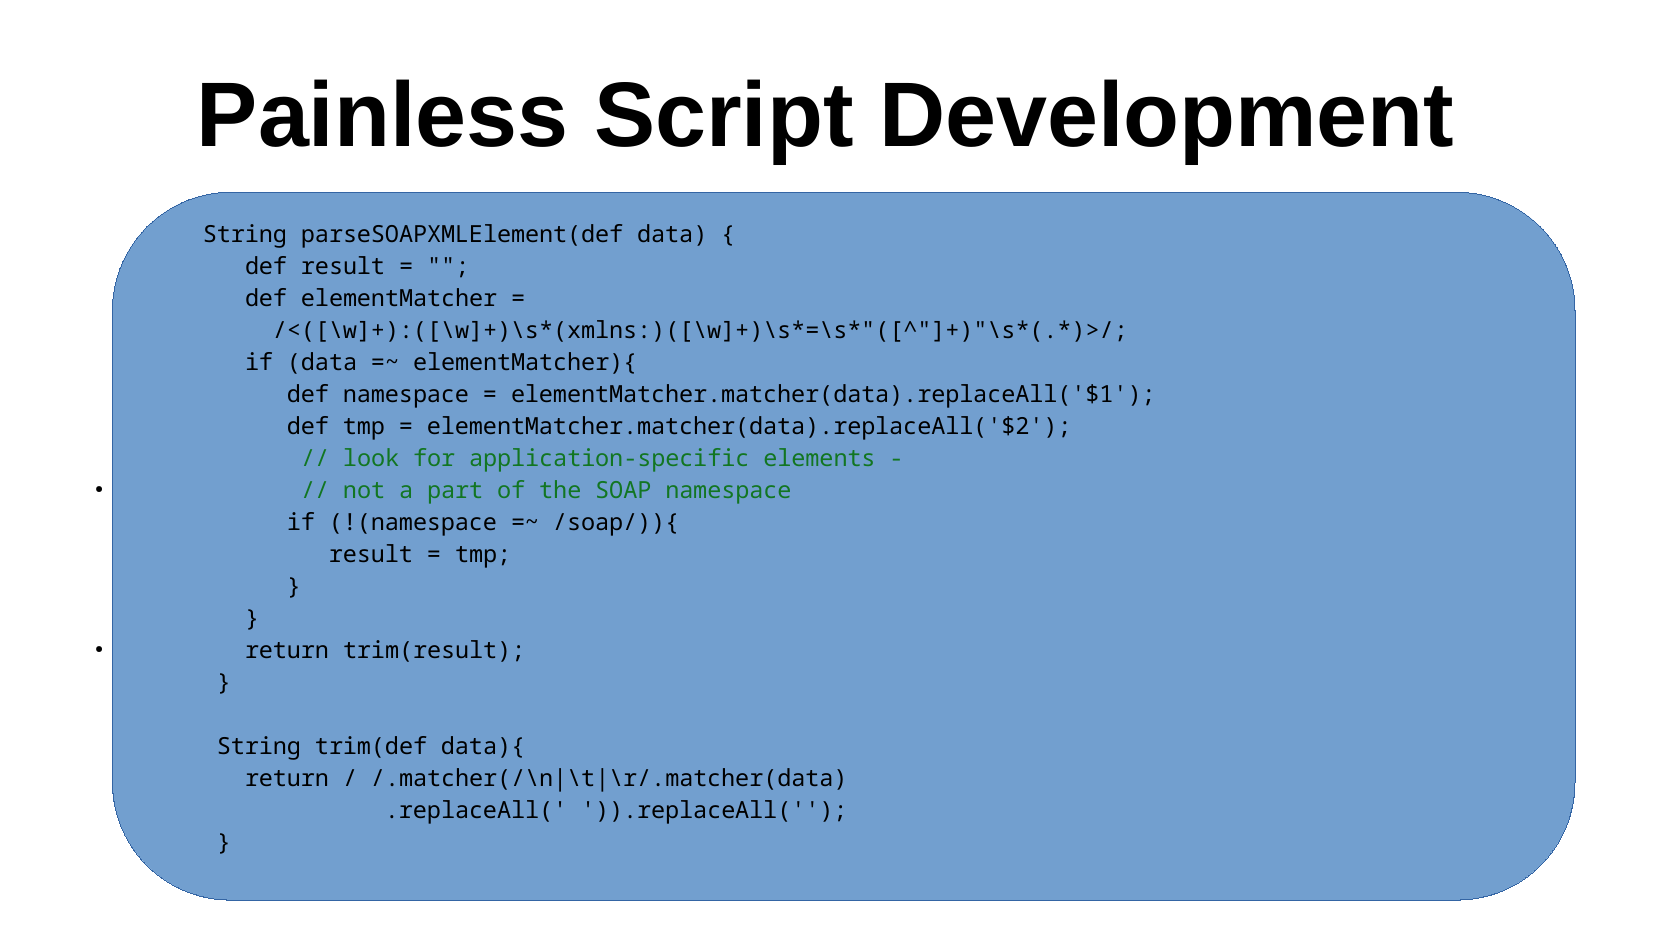

# Painless Script Development
 String parseSOAPXMLElement(def data) {
 def result = "";
 def elementMatcher =
 /<([\w]+):([\w]+)\s*(xmlns:)([\w]+)\s*=\s*"([^"]+)"\s*(.*)>/;
 if (data =~ elementMatcher){
 def namespace = elementMatcher.matcher(data).replaceAll('$1');
 def tmp = elementMatcher.matcher(data).replaceAll('$2');
 // look for application-specific elements -
 // not a part of the SOAP namespace
 if (!(namespace =~ /soap/)){
 result = tmp;
 }
 }
 return trim(result);
 }
 String trim(def data){
 return / /.matcher(/\n|\t|\r/.matcher(data)
 .replaceAll(' ')).replaceAll('');
 }